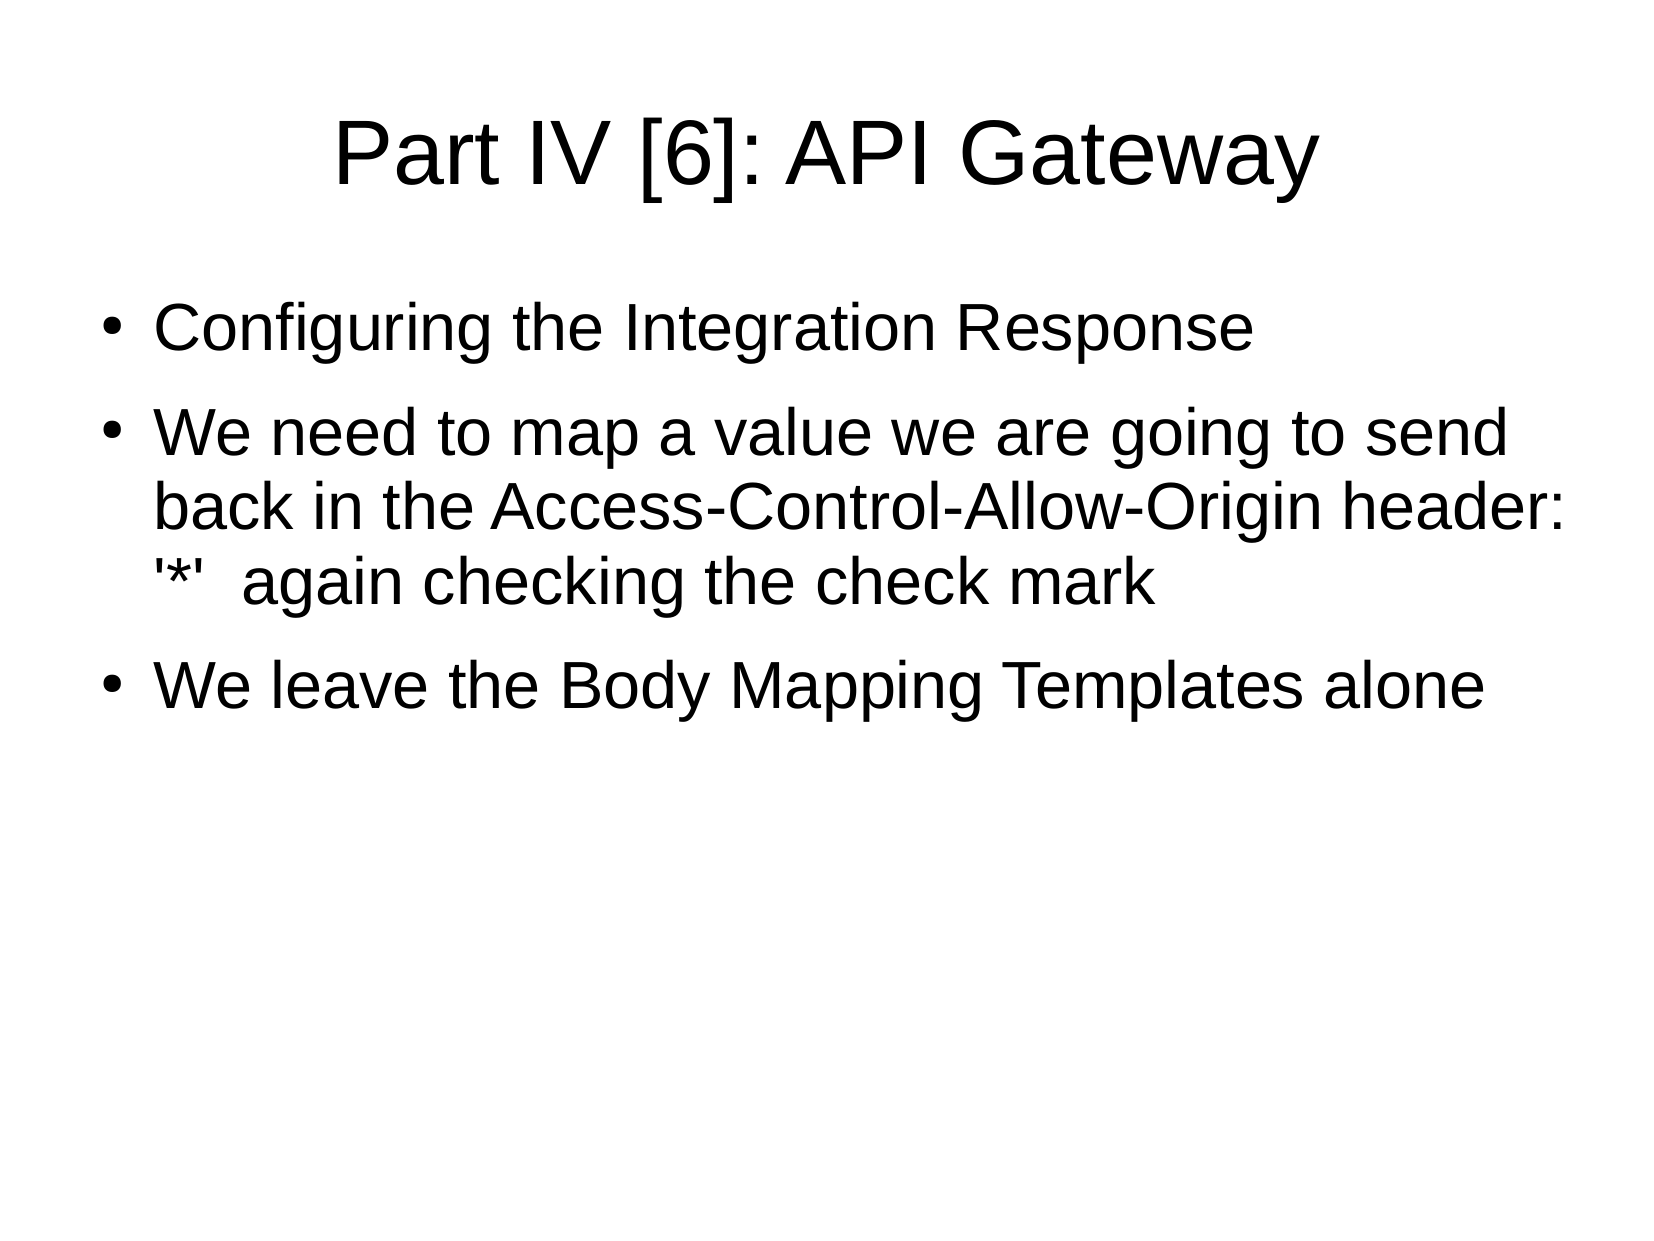

# Part IV [6]: API Gateway
Configuring the Integration Response
We need to map a value we are going to send back in the Access-Control-Allow-Origin header: '*' again checking the check mark
We leave the Body Mapping Templates alone